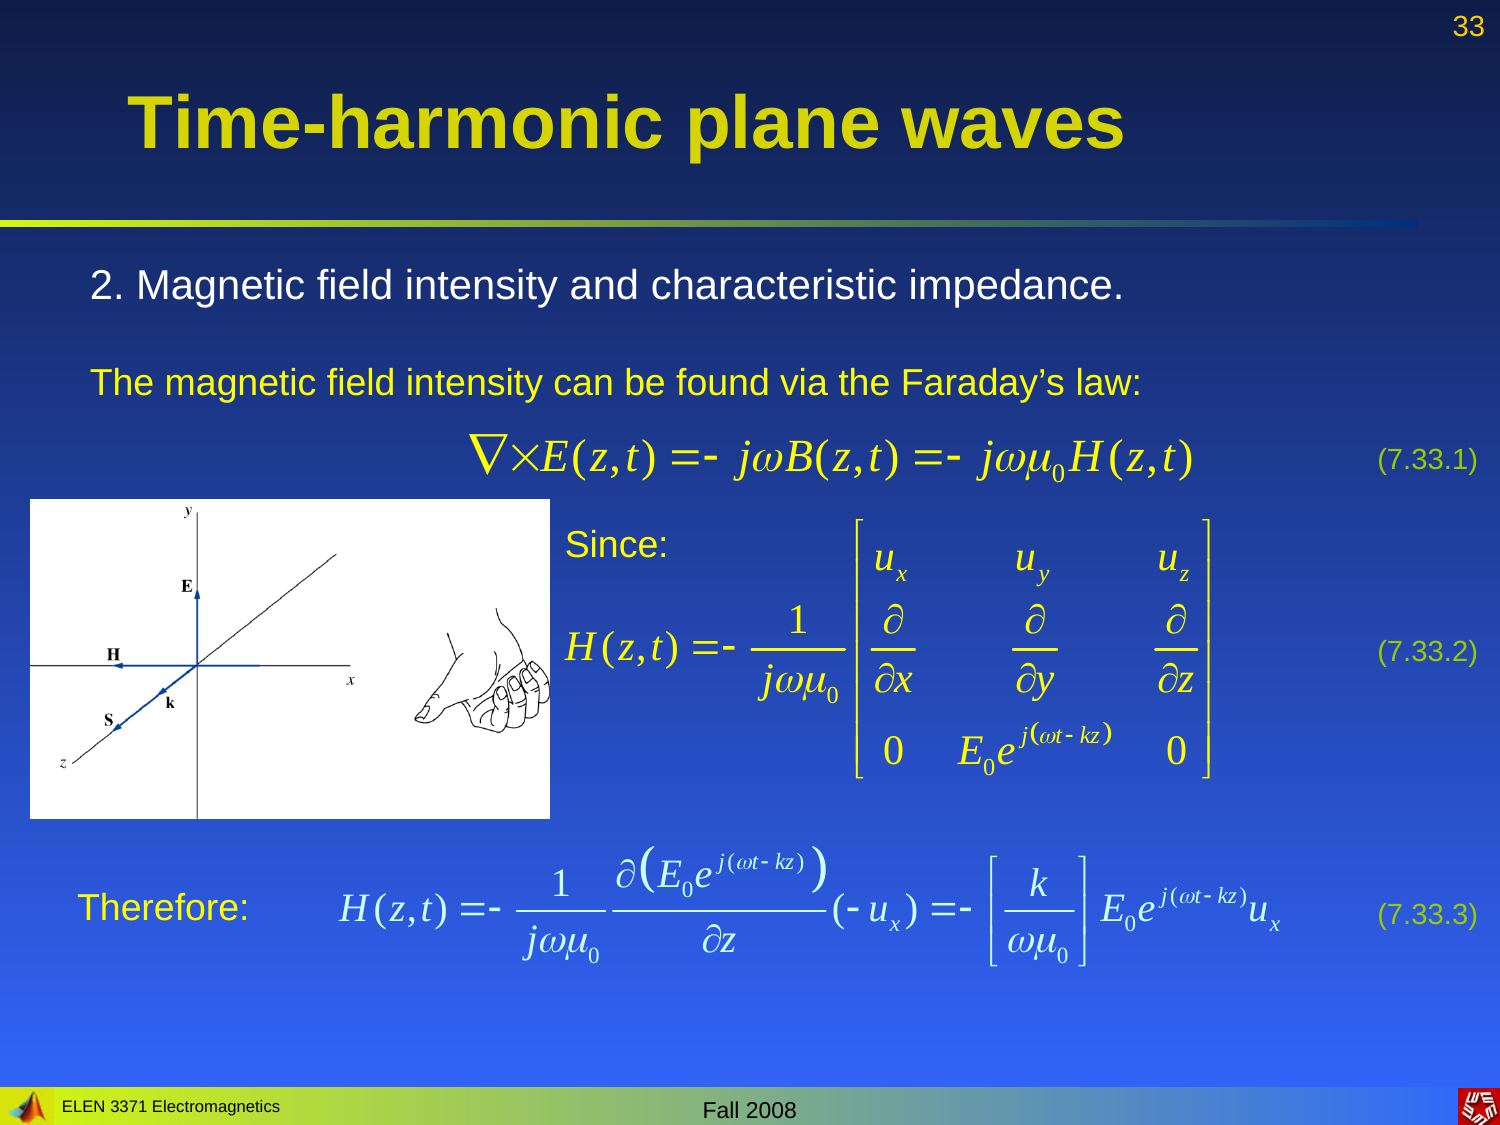

# Time-harmonic plane waves
2. Magnetic field intensity and characteristic impedance.
The magnetic field intensity can be found via the Faraday’s law:
(7.33.1)
Since:
(7.33.2)
Therefore:
(7.33.3)